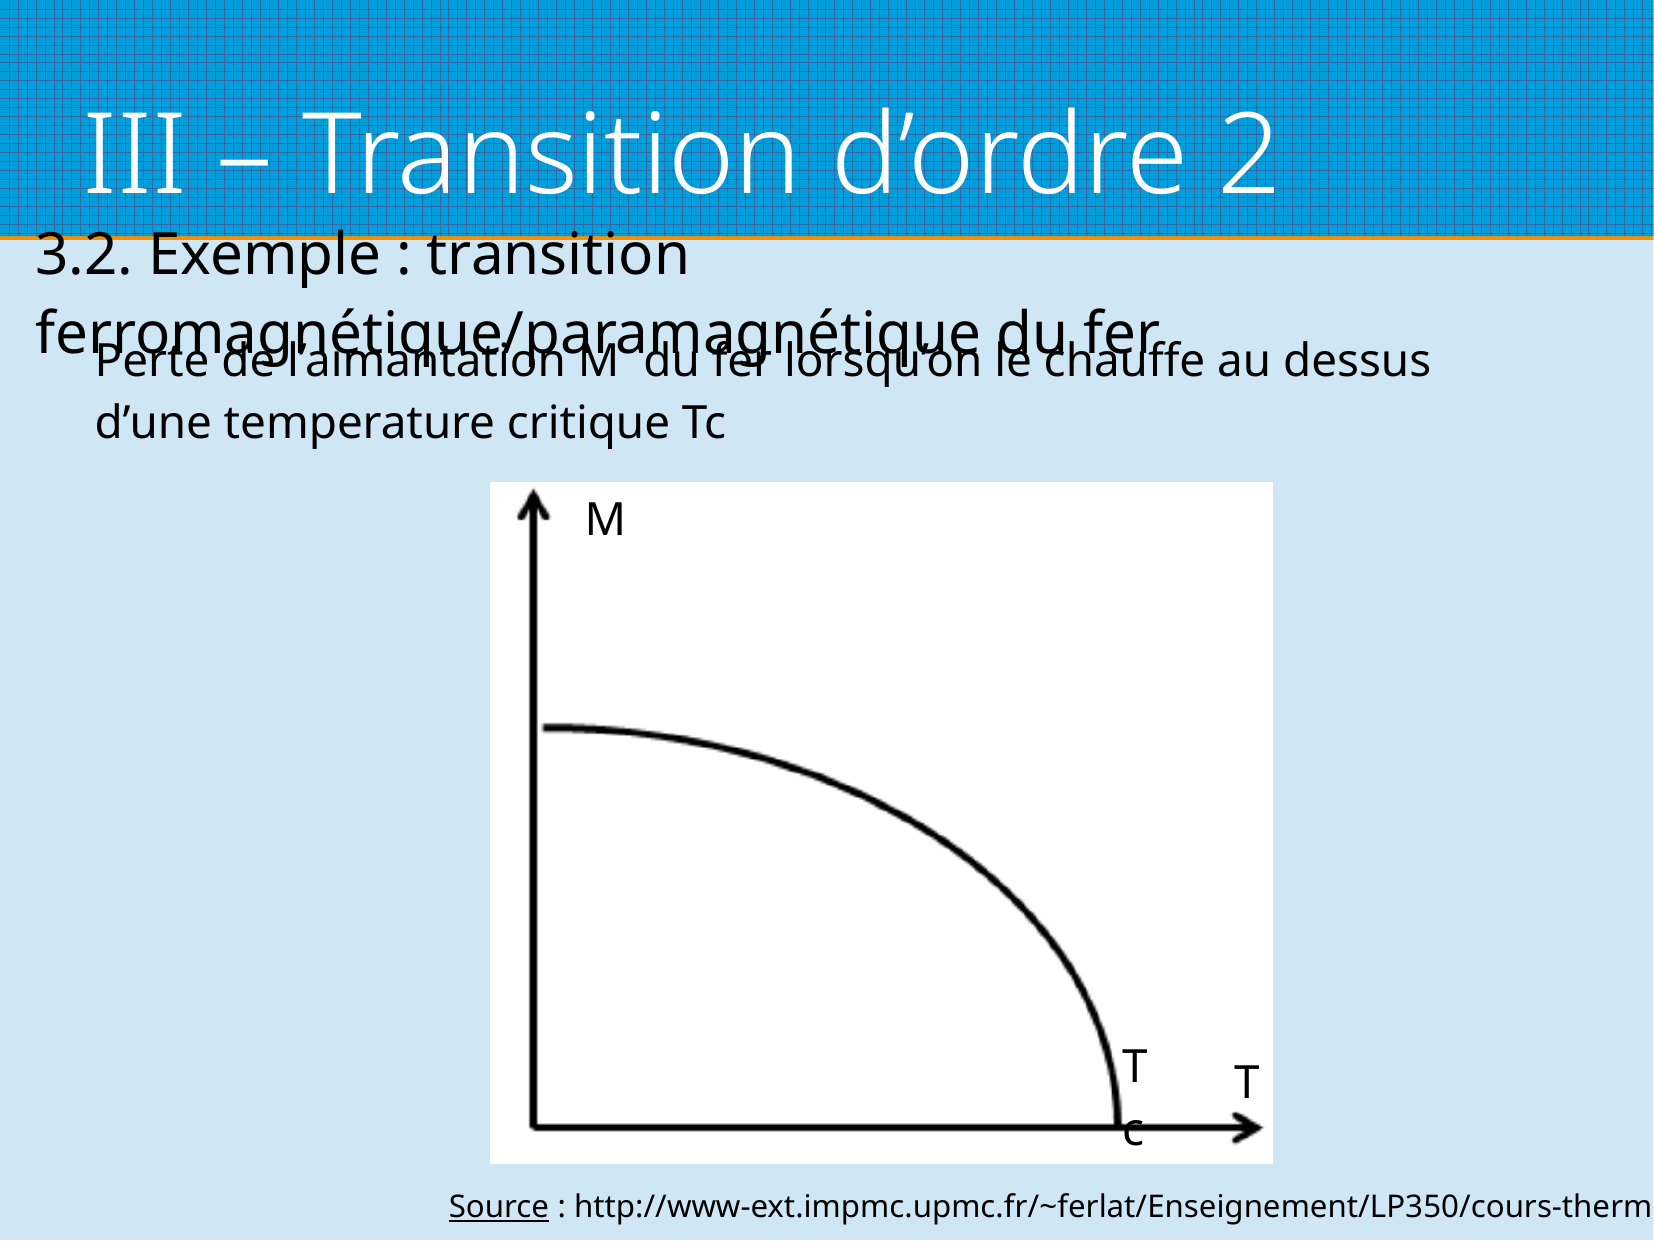

# III – Transition d’ordre 2
3.2. Exemple : transition ferromagnétique/paramagnétique du fer
Perte de l’aimantation M du fer lorsqu’on le chauffe au dessus d’une temperature critique Tc
M
Tc
T
Source : http://www-ext.impmc.upmc.fr/~ferlat/Enseignement/LP350/cours-thermo-2.pdf